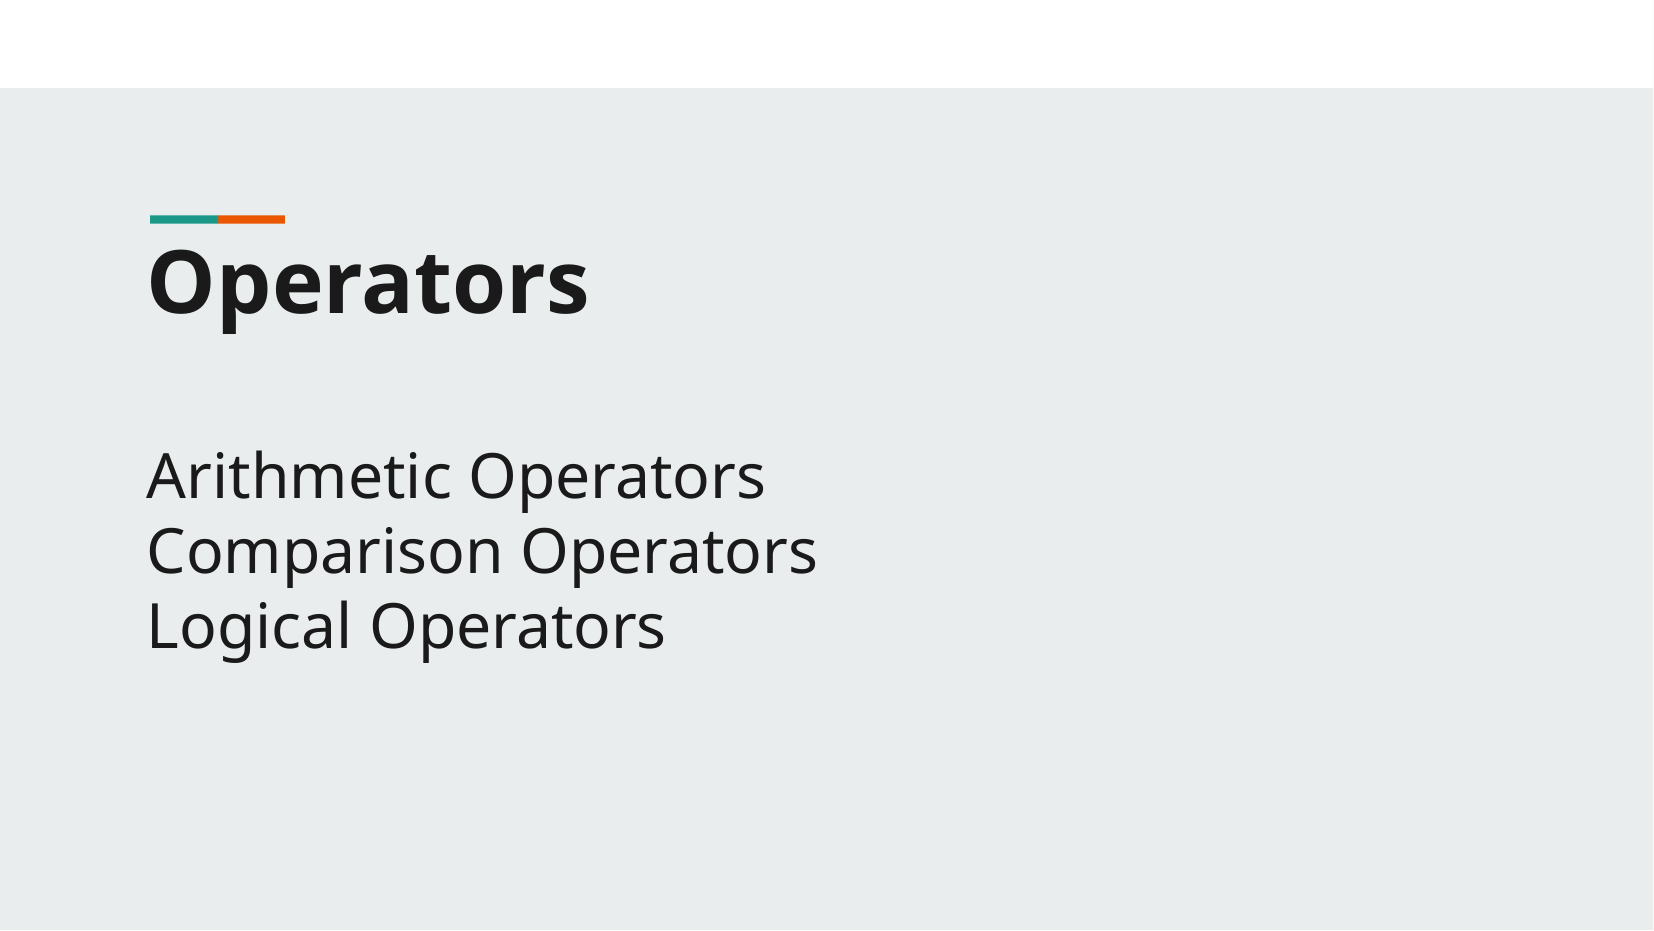

# Operators Arithmetic Operators Comparison Operators Logical Operators